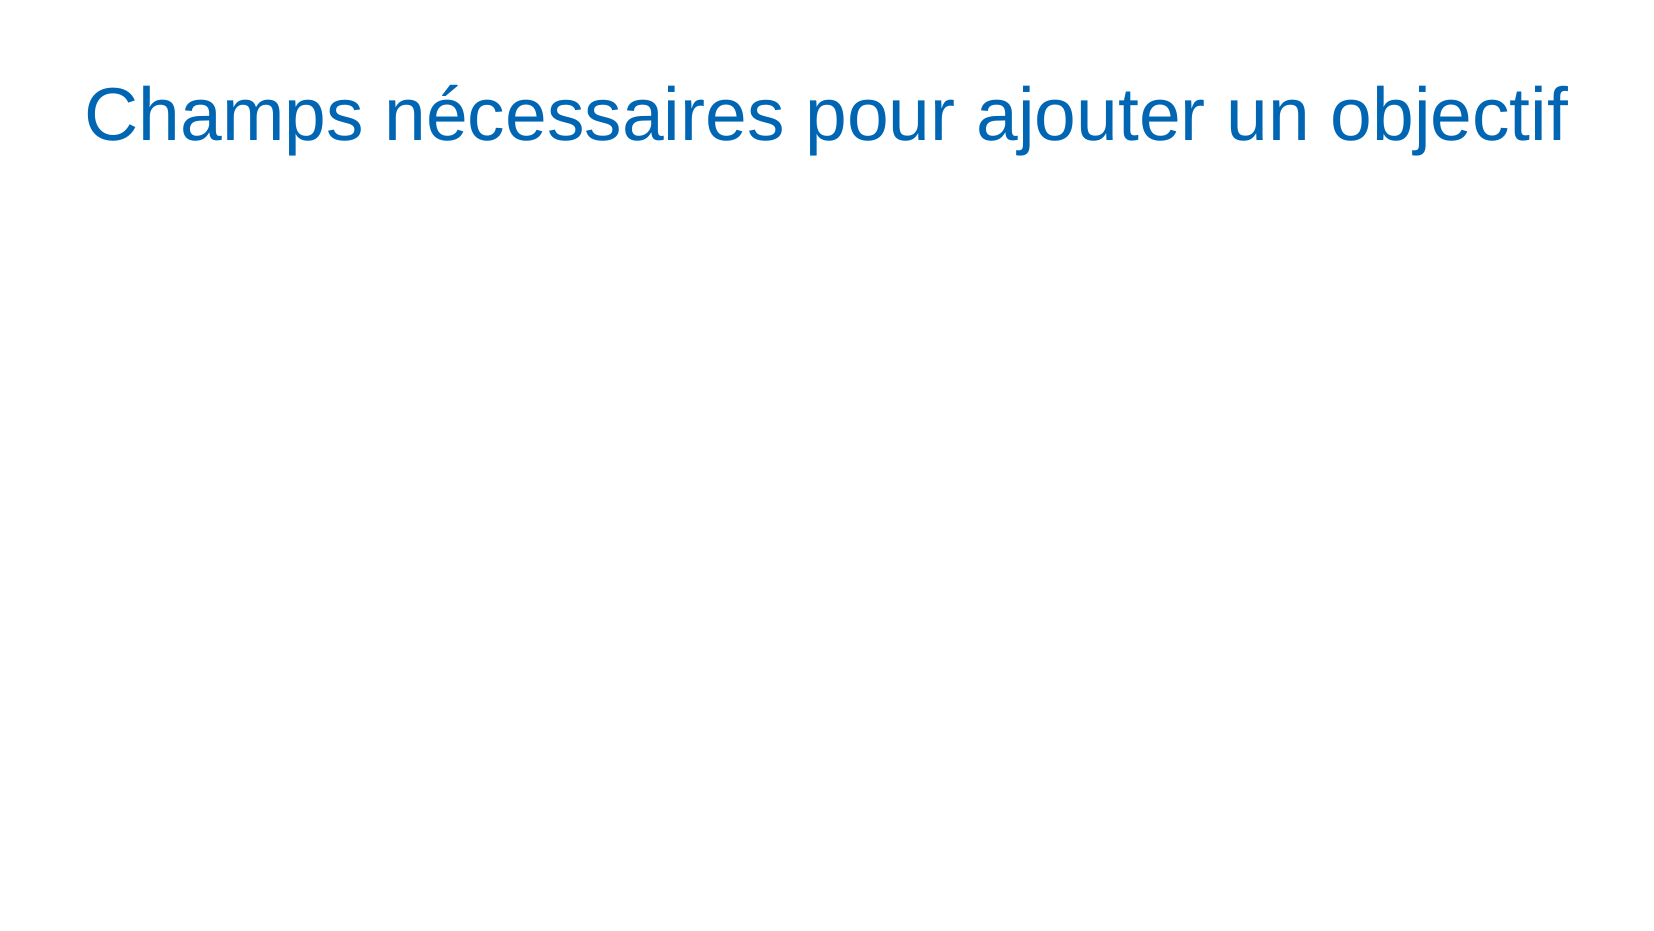

# Champs nécessaires pour ajouter un objectif